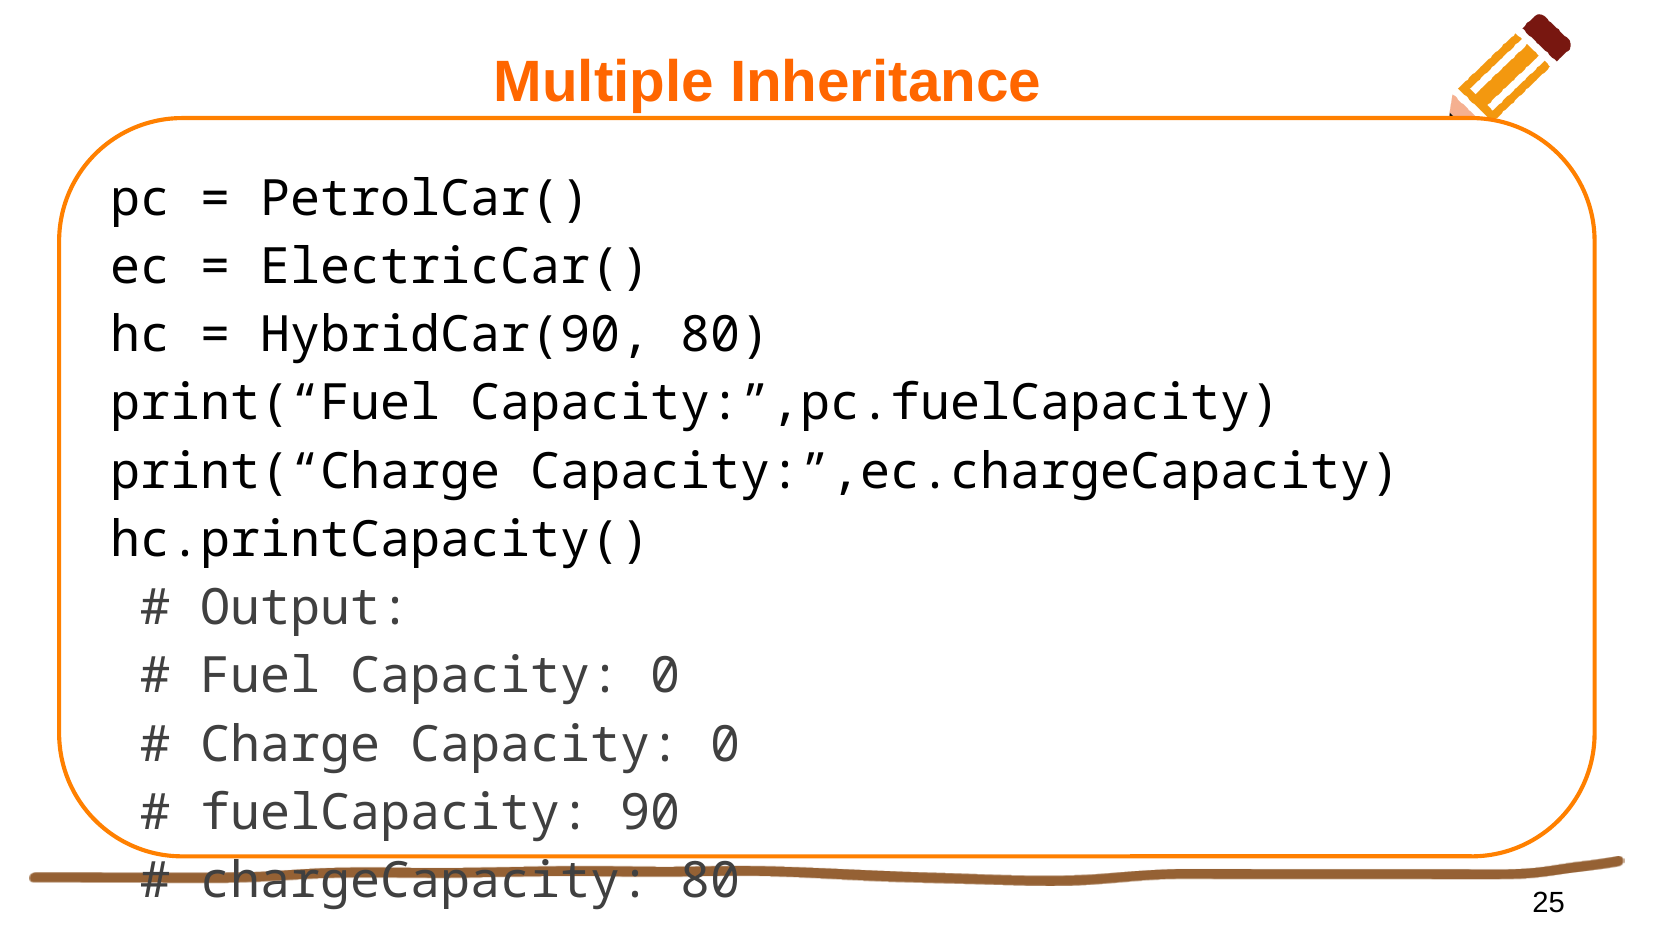

# Multiple Inheritance
pc = PetrolCar()
ec = ElectricCar()
hc = HybridCar(90, 80)
print(“Fuel Capacity:”,pc.fuelCapacity)
print(“Charge Capacity:”,ec.chargeCapacity)
hc.printCapacity()
 # Output:
 # Fuel Capacity: 0
 # Charge Capacity: 0
 # fuelCapacity: 90
 # chargeCapacity: 80
25